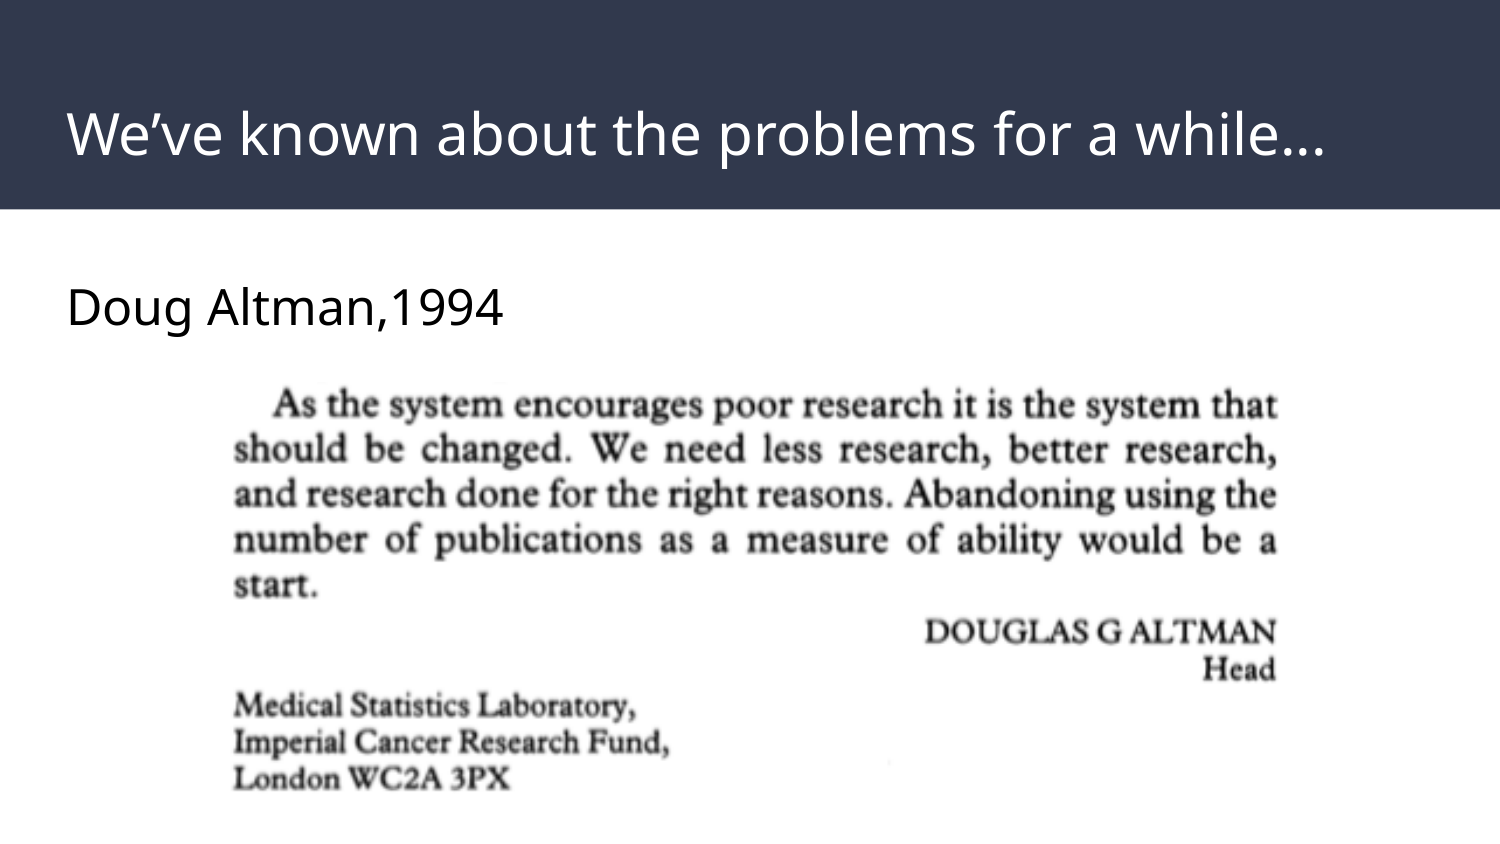

# We’ve known about the problems for a while...
Doug Altman,1994